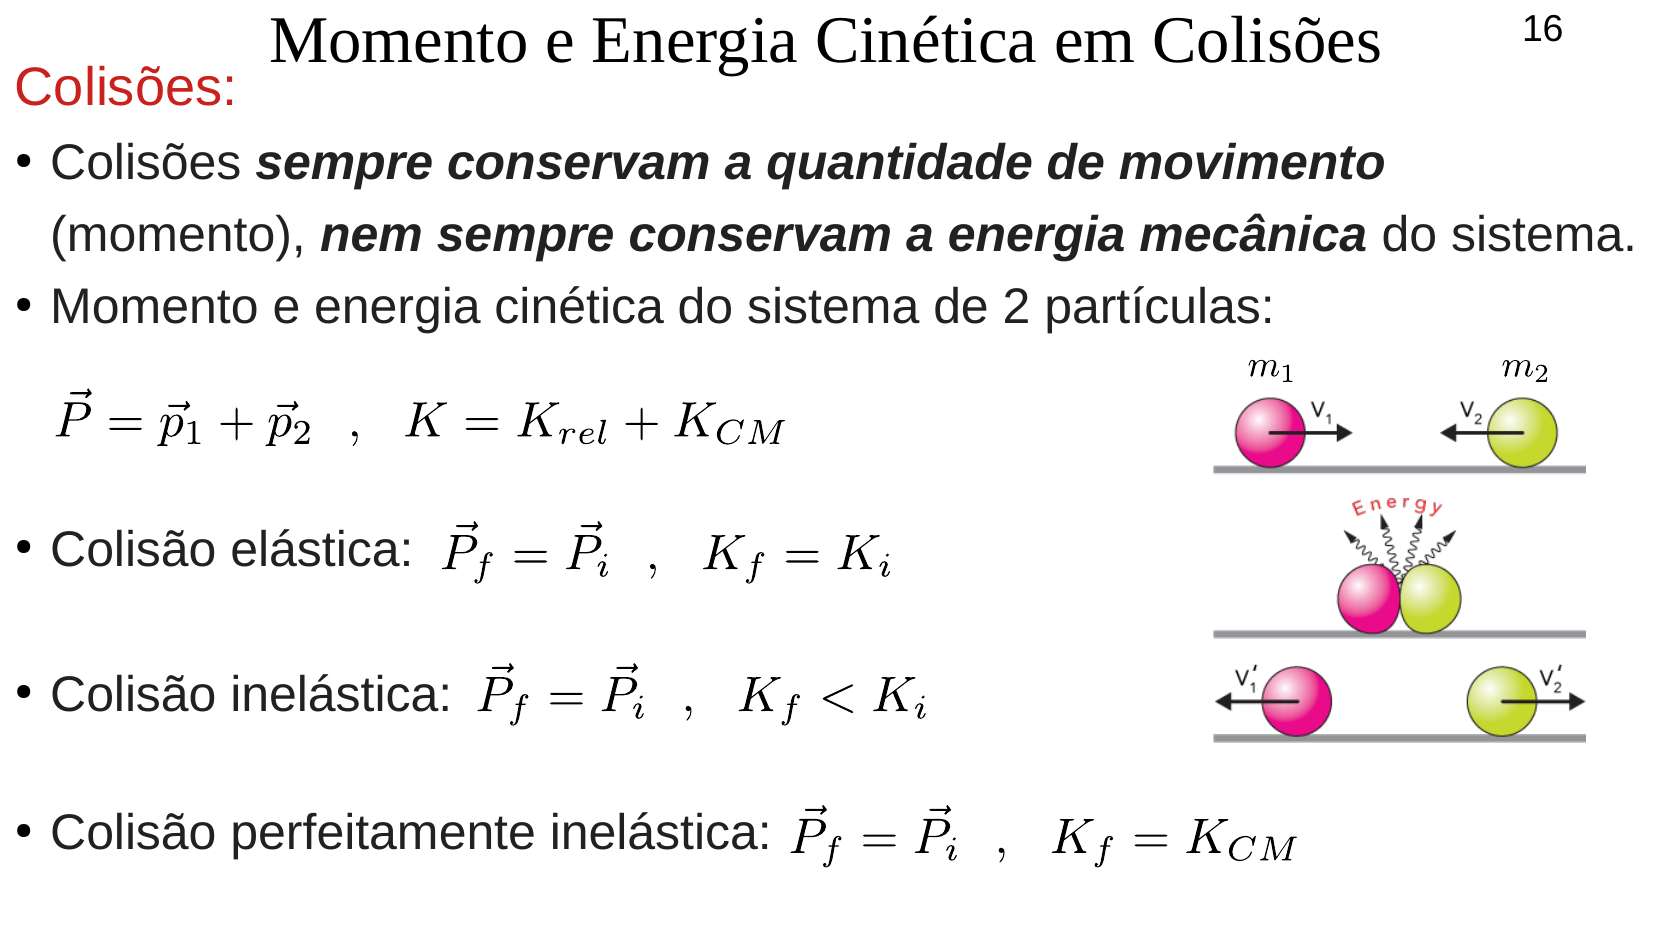

Momento e Energia Cinética em Colisões
Colisões:
Colisões sempre conservam a quantidade de movimento (momento), nem sempre conservam a energia mecânica do sistema.
Momento e energia cinética do sistema de 2 partículas:
Colisão elástica:
Colisão inelástica:
Colisão perfeitamente inelástica: